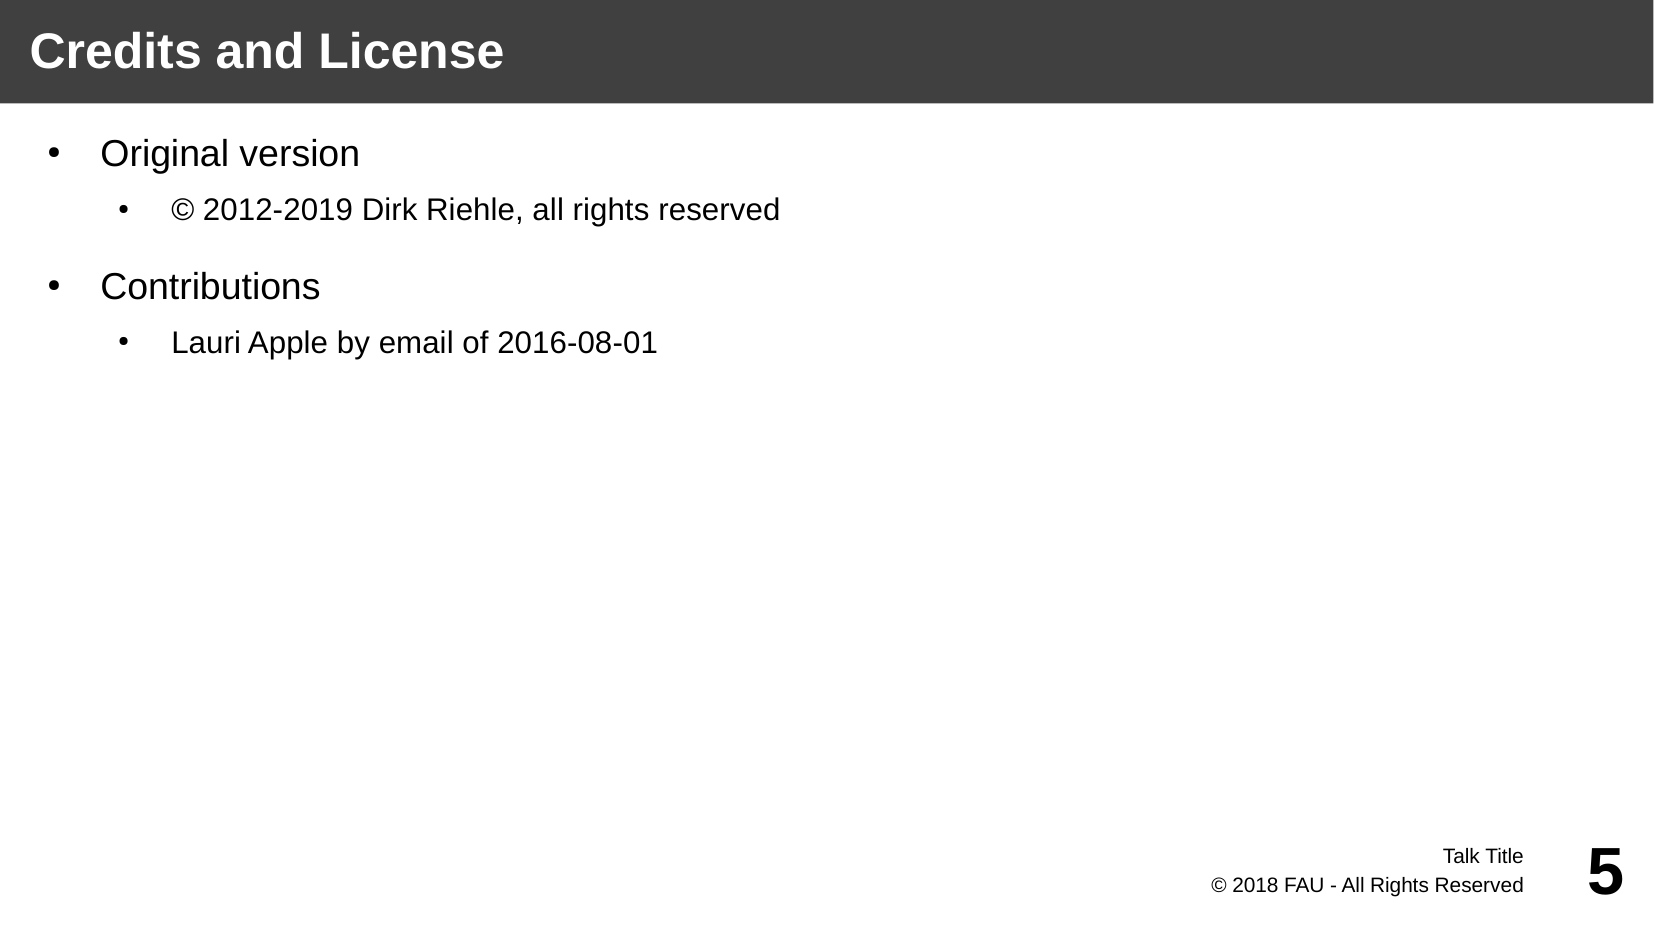

# Credits and License
Original version
© 2012-2019 Dirk Riehle, all rights reserved
Contributions
Lauri Apple by email of 2016-08-01
Talk Title
5
© 2018 FAU - All Rights Reserved